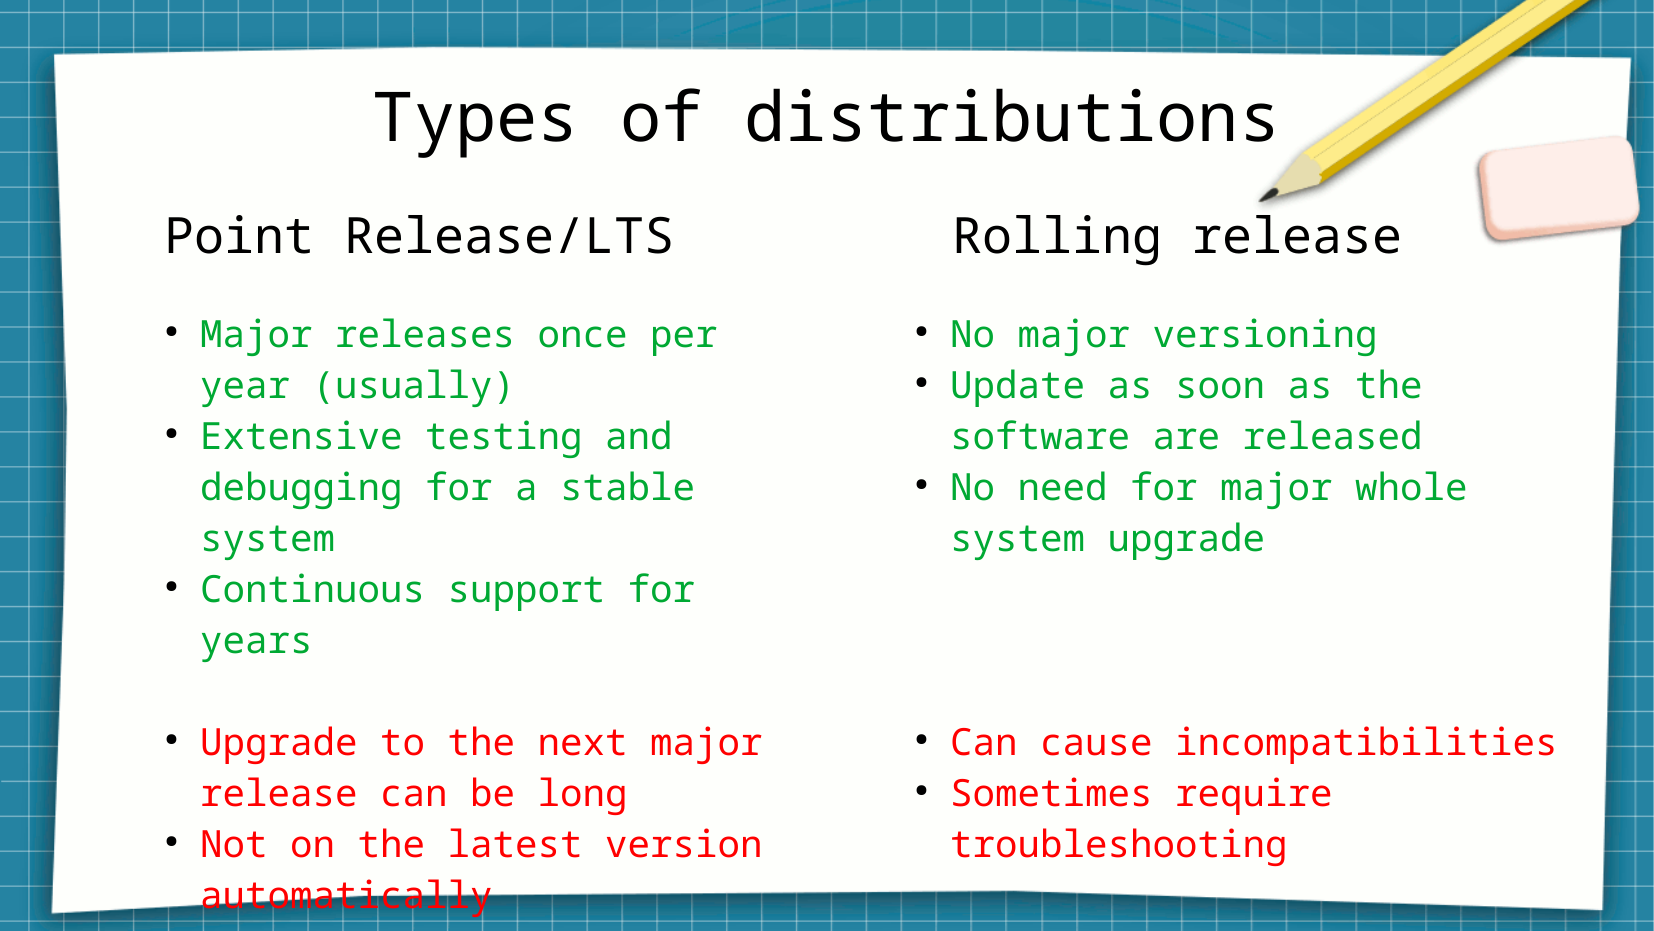

# Types of distributions
Point Release/LTS
Rolling release
Major releases once per year (usually)
Extensive testing and debugging for a stable system
Continuous support for years
Upgrade to the next major release can be long
Not on the latest version automatically
No major versioning
Update as soon as the software are released
No need for major whole system upgrade
Can cause incompatibilities
Sometimes require troubleshooting